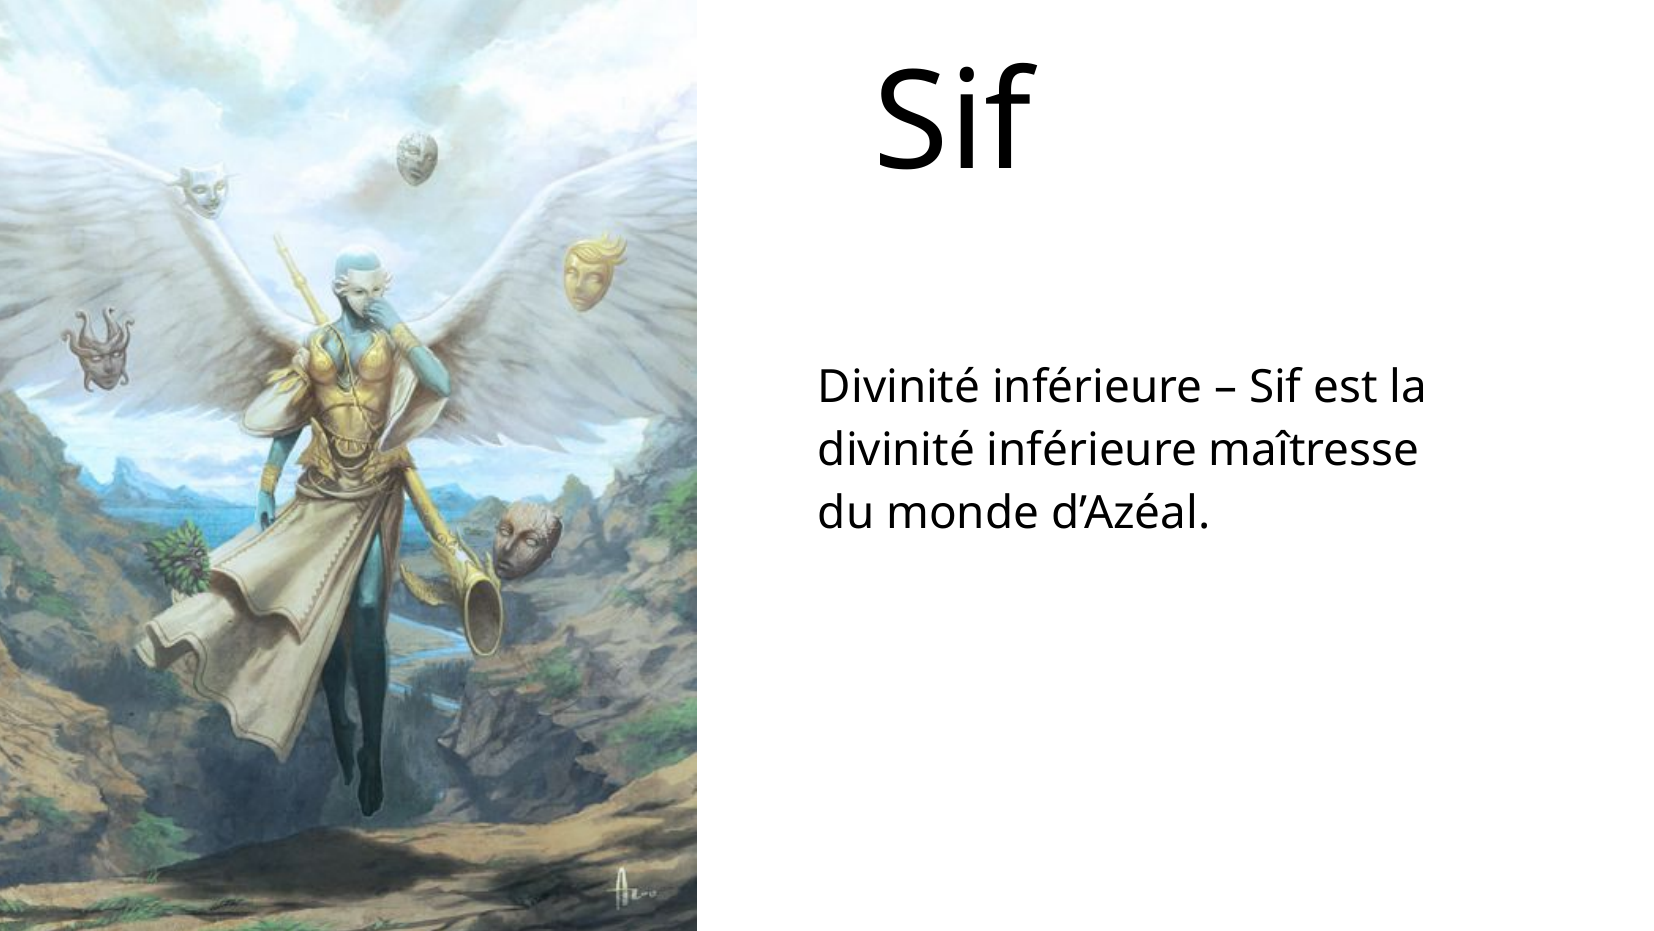

# Sif
Divinité inférieure – Sif est la divinité inférieure maîtresse du monde d’Azéal.